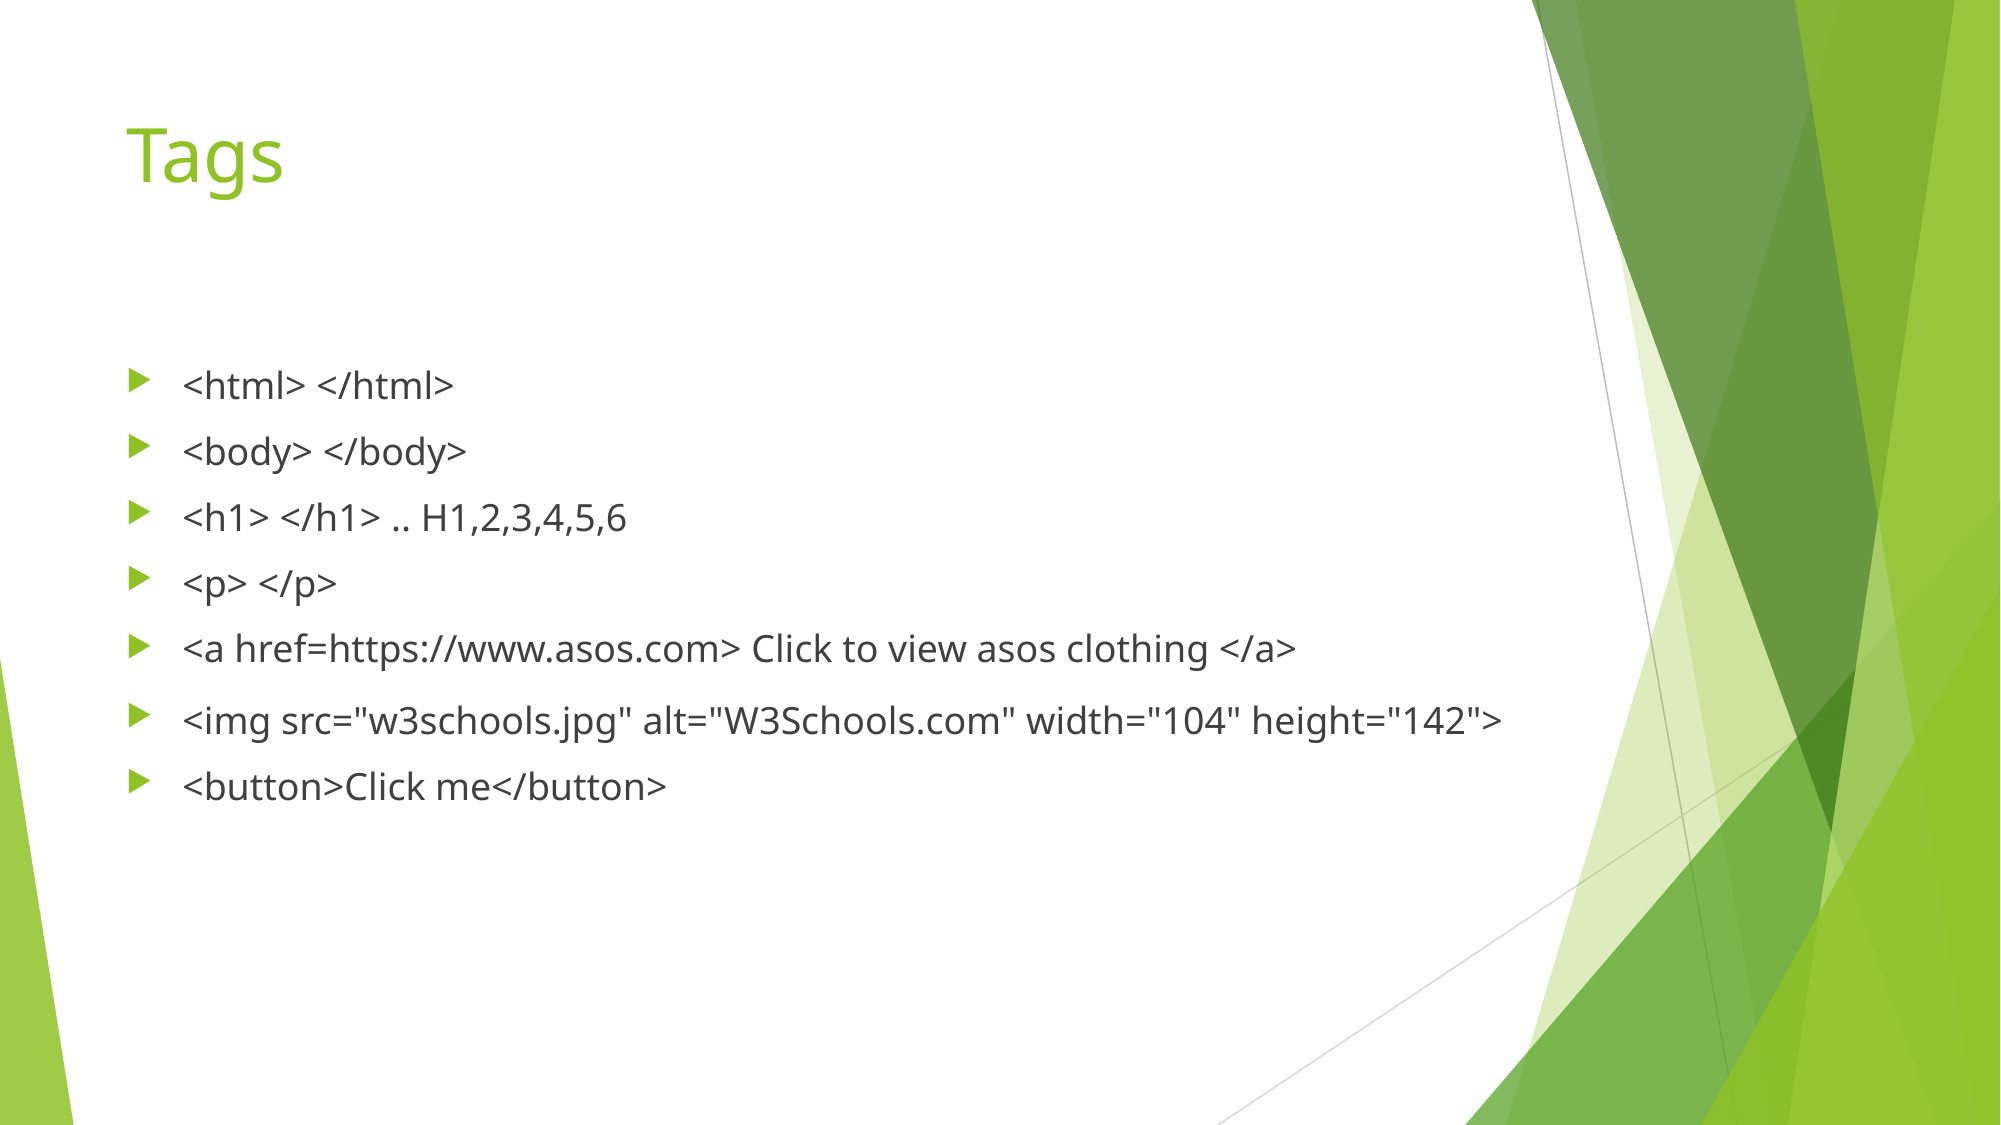

# Tags
<html> </html>
<body> </body>
<h1> </h1> .. H1,2,3,4,5,6
<p> </p>
<a href=https://www.asos.com> Click to view asos clothing </a>
<img src="w3schools.jpg" alt="W3Schools.com" width="104" height="142">
<button>Click me</button>